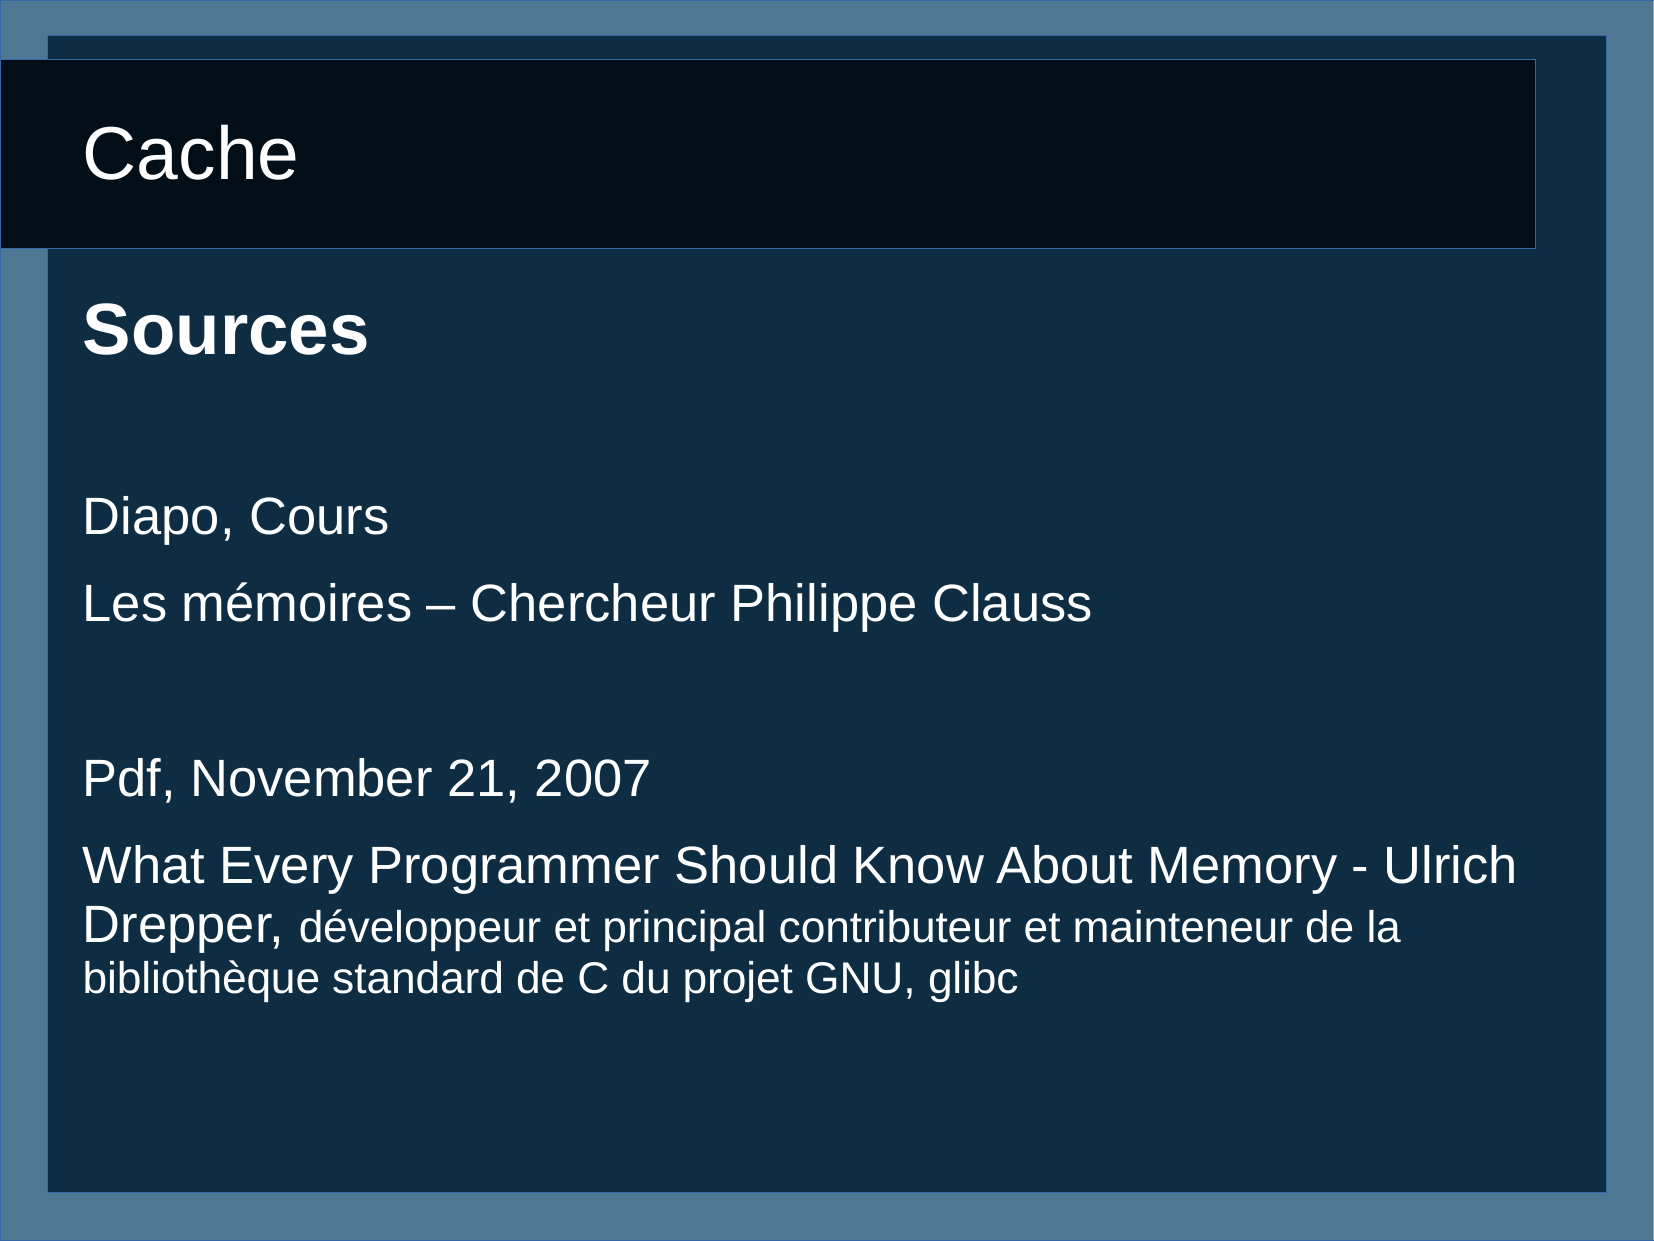

# Cache
Sources
Diapo, Cours
Les mémoires – Chercheur Philippe Clauss
Pdf, November 21, 2007
What Every Programmer Should Know About Memory - Ulrich Drepper, développeur et principal contributeur et mainteneur de la bibliothèque standard de C du projet GNU, glibc